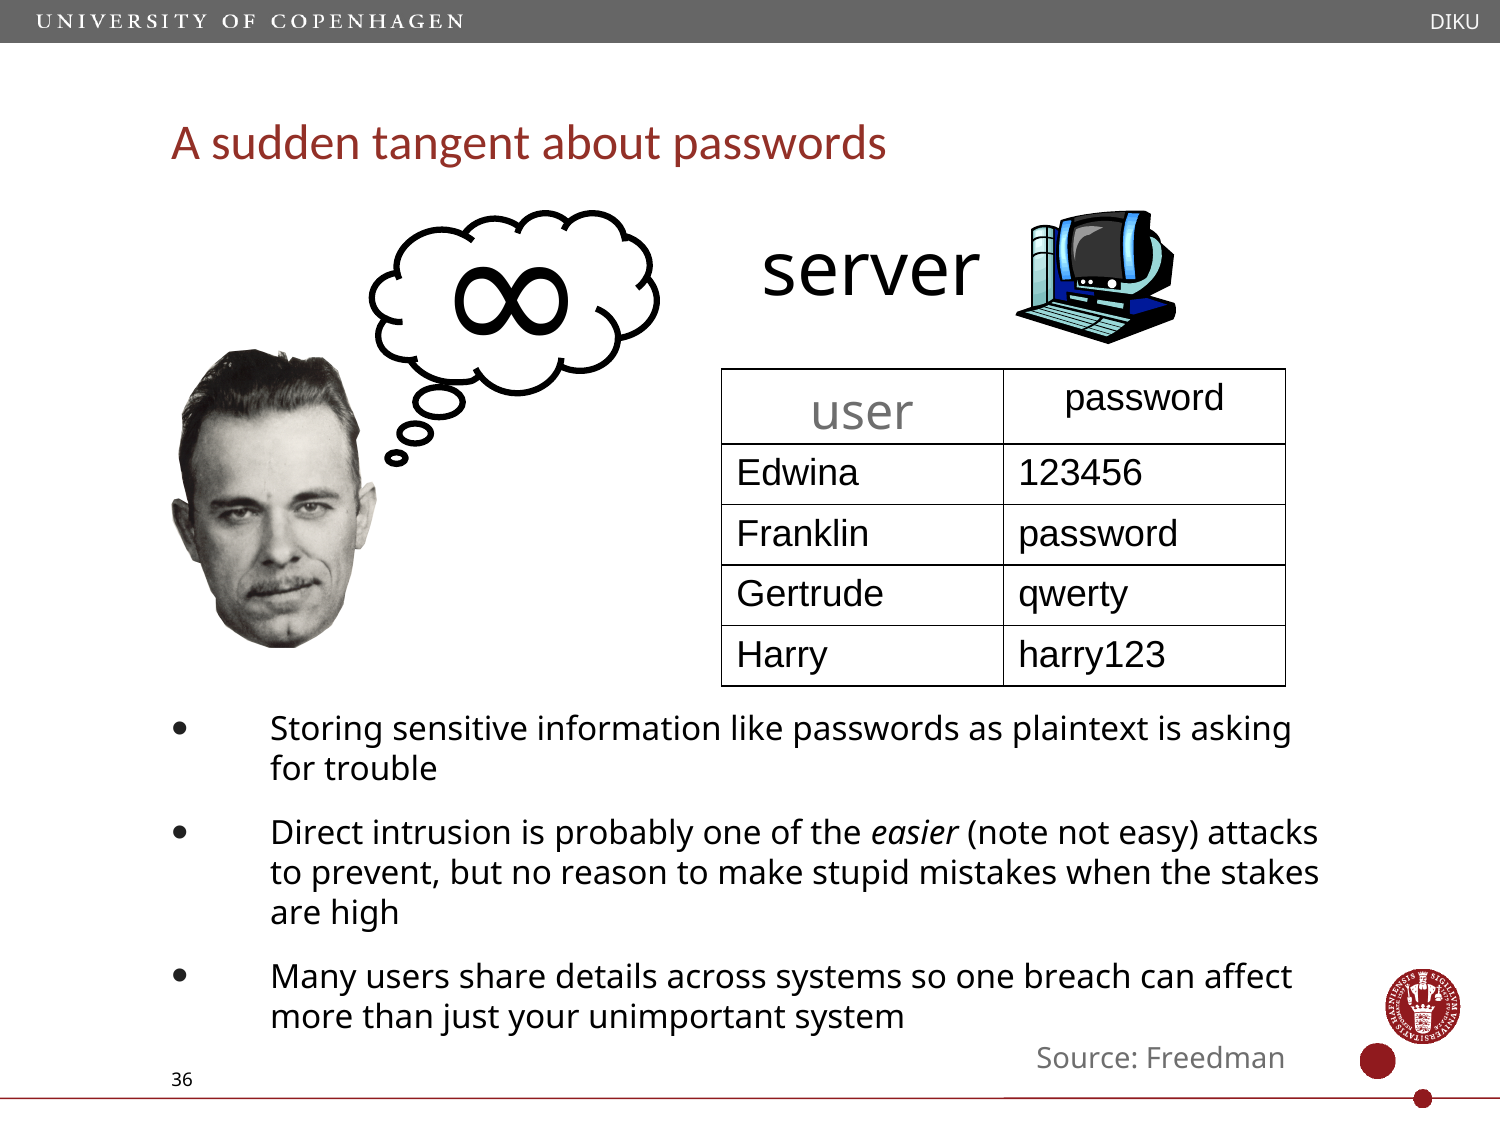

DIKU
A sudden tangent about passwords
∞
server
| user | password |
| --- | --- |
| Edwina | 123456 |
| Franklin | password |
| Gertrude | qwerty |
| Harry | harry123 |
| | |
| --- | --- |
| | |
| | |
| | |
| | |
Storing sensitive information like passwords as plaintext is asking for trouble
Direct intrusion is probably one of the easier (note not easy) attacks to prevent, but no reason to make stupid mistakes when the stakes are high
Many users share details across systems so one breach can affect more than just your unimportant system
Source: Freedman